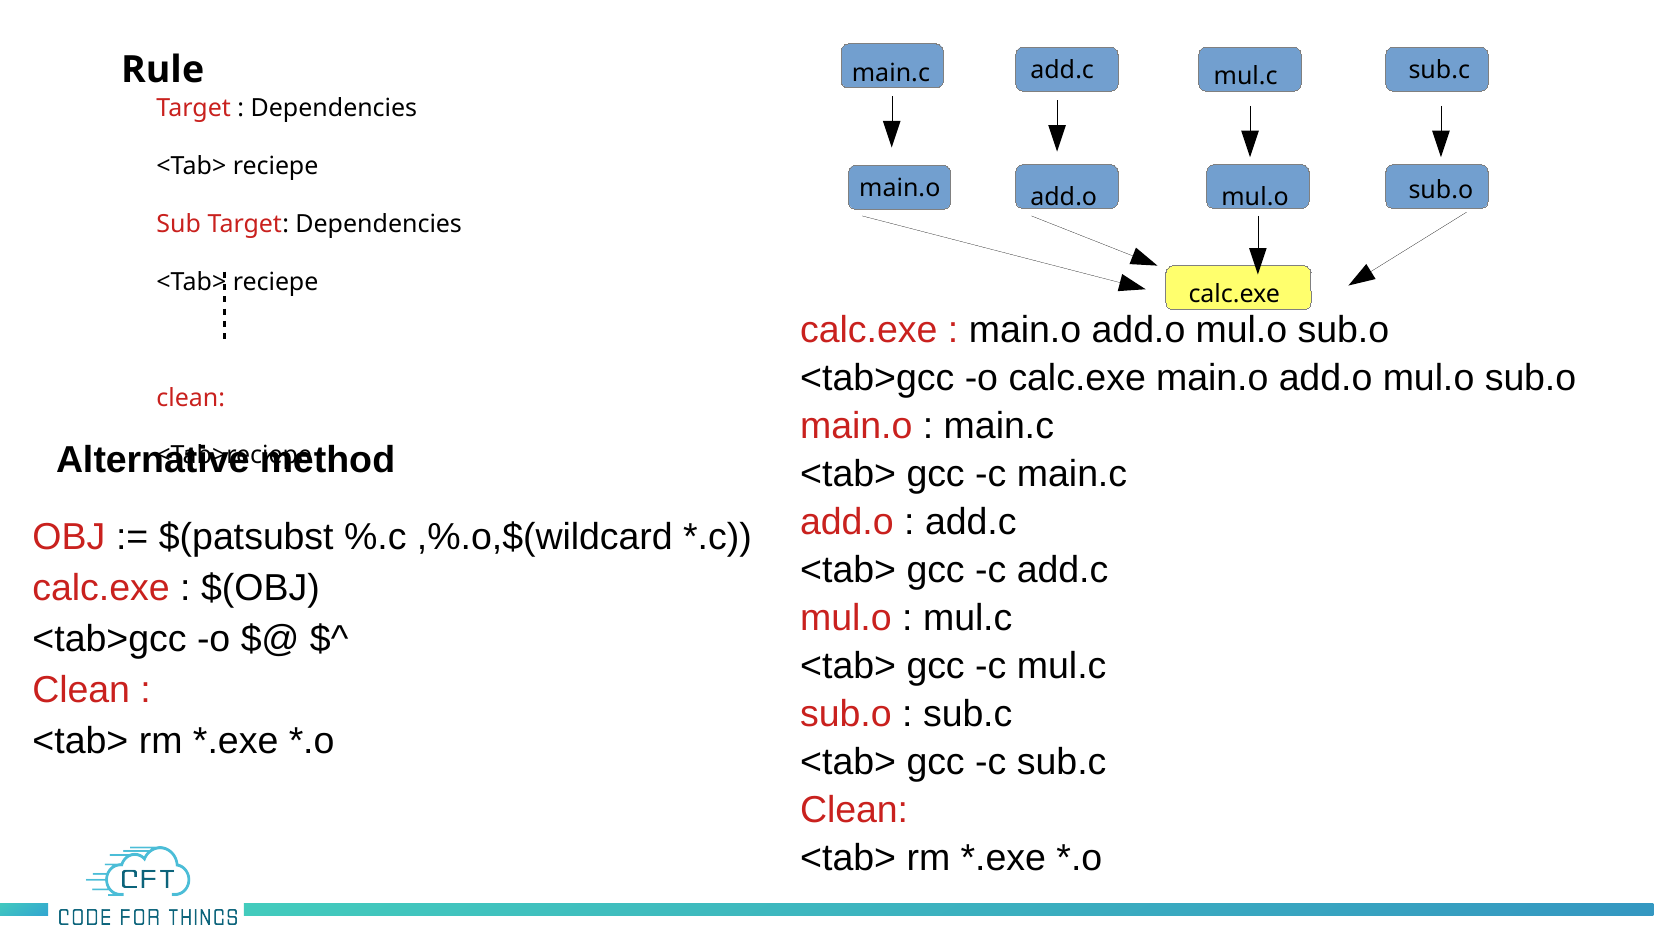

Rule
sub.c
add.c
main.c
mul.c
Target : Dependencies
<Tab> reciepe
Sub Target: Dependencies
<Tab> reciepe
clean:
<Tab>reciepe
main.o
sub.o
add.o
mul.o
calc.exe
calc.exe : main.o add.o mul.o sub.o
<tab>gcc -o calc.exe main.o add.o mul.o sub.o
main.o : main.c
<tab> gcc -c main.c
add.o : add.c
<tab> gcc -c add.c
mul.o : mul.c
<tab> gcc -c mul.c
sub.o : sub.c
<tab> gcc -c sub.c
Clean:
<tab> rm *.exe *.o
Alternative method
OBJ := $(patsubst %.c ,%.o,$(wildcard *.c))
calc.exe : $(OBJ)
<tab>gcc -o $@ $^
Clean :
<tab> rm *.exe *.o